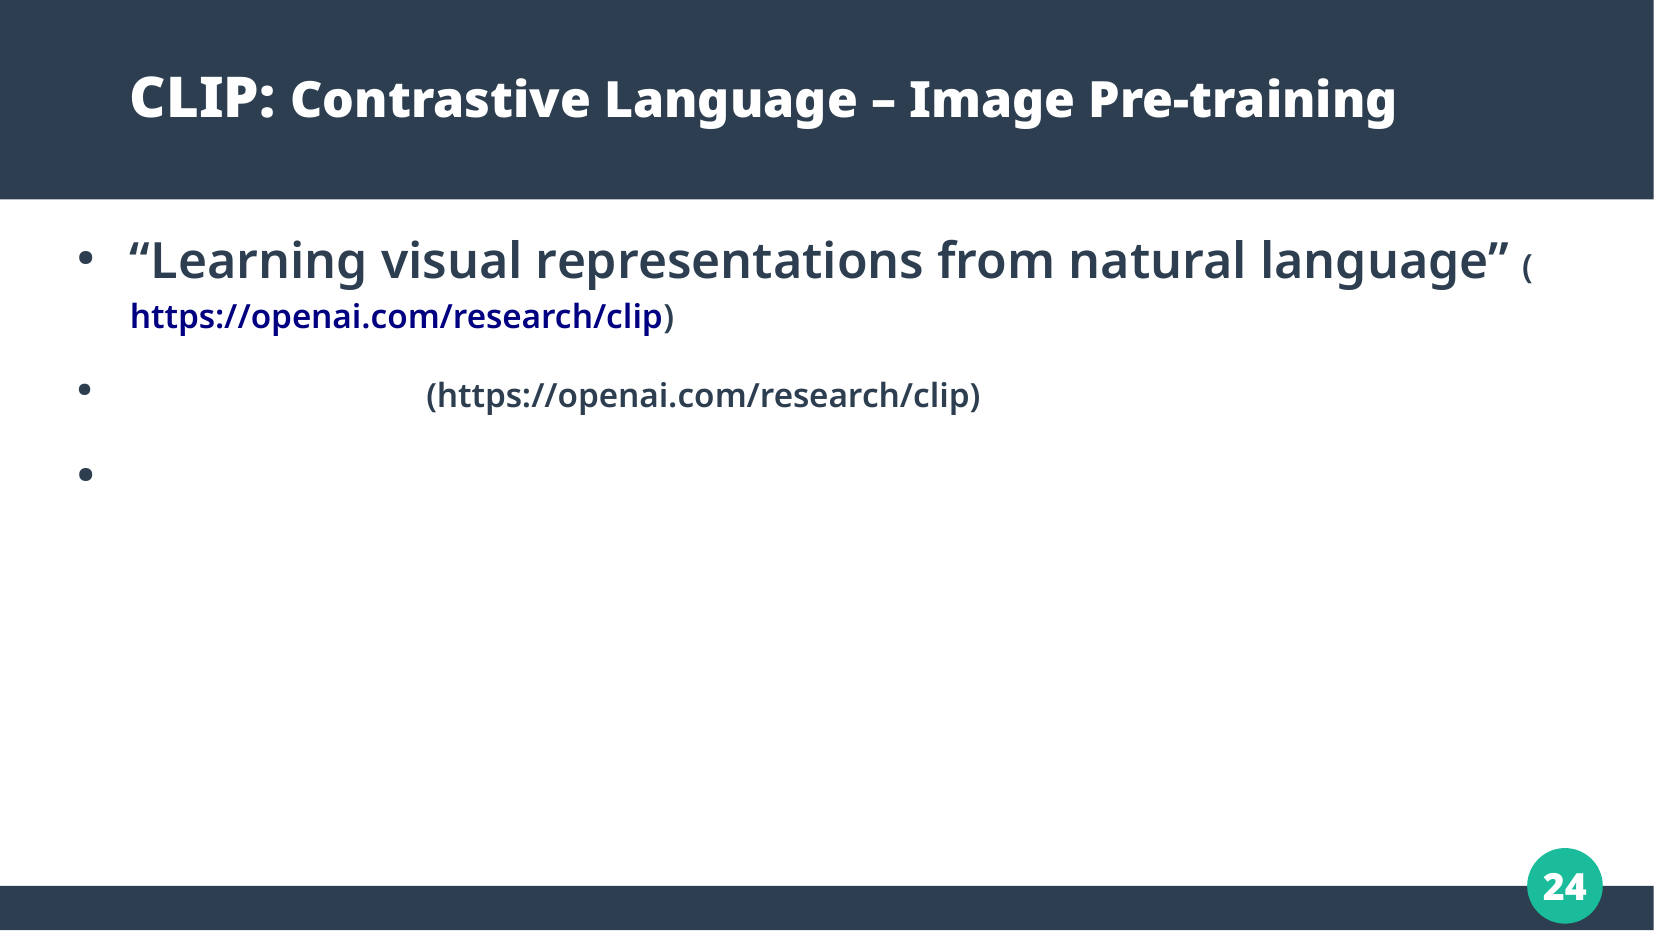

# CLIP: Contrastive Language – Image Pre-training
“Learning visual representations from natural language” (https://openai.com/research/clip)
OpenAI 2021 (https://openai.com/research/clip)